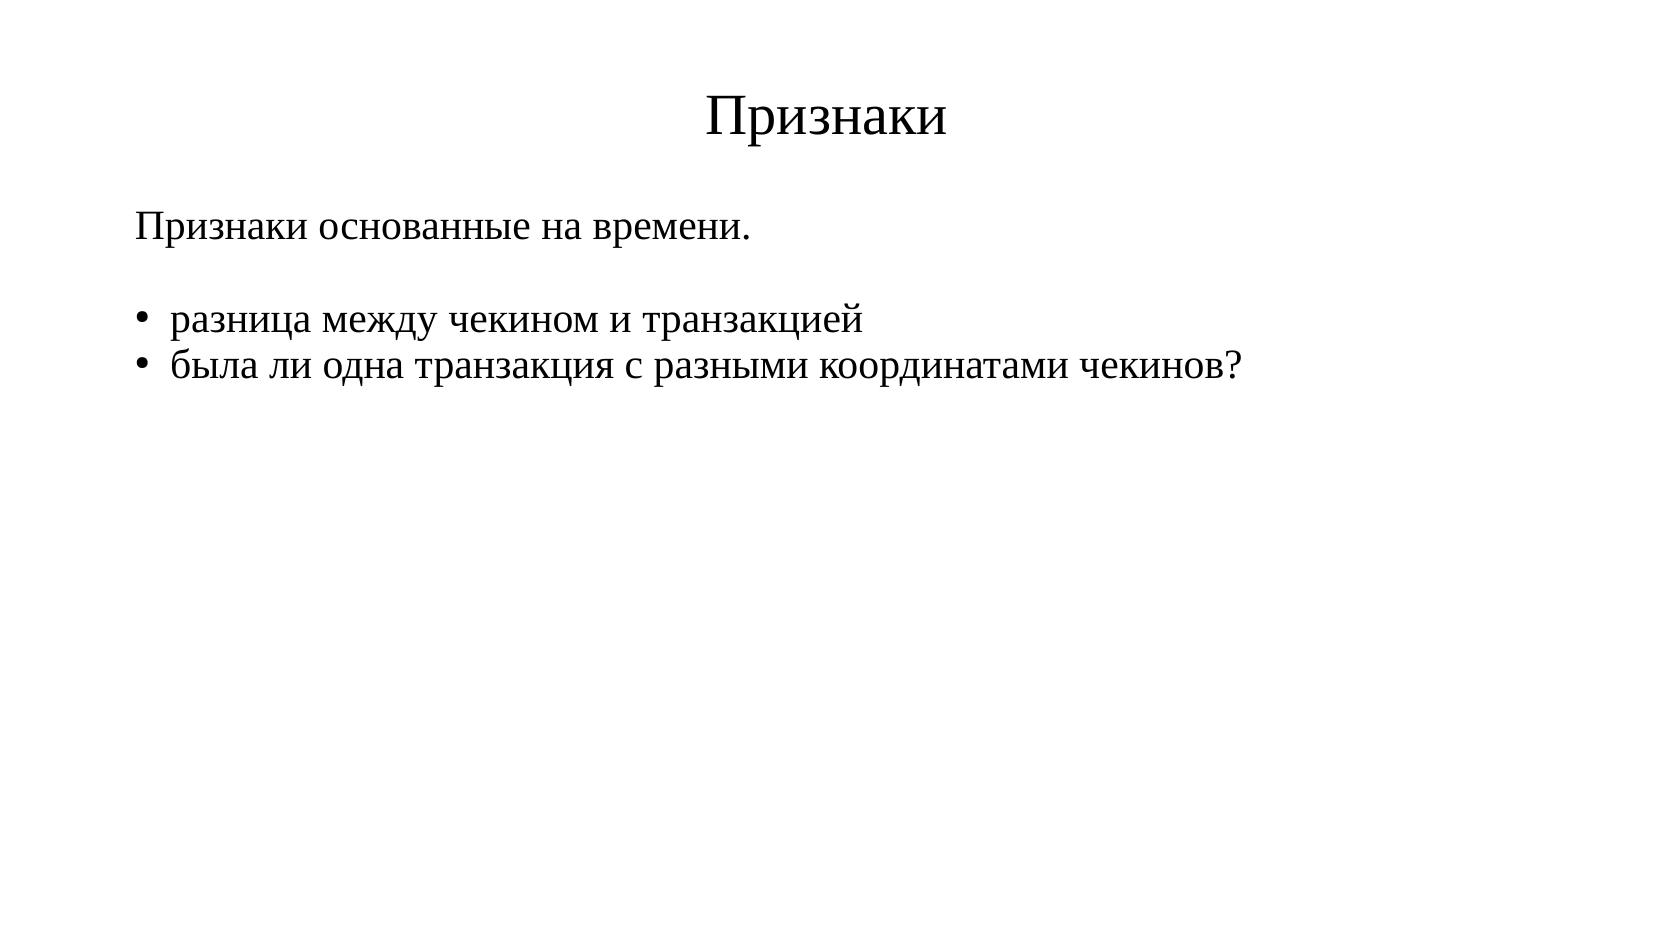

Признаки
Признаки основанные на времени.
разница между чекином и транзакцией
была ли одна транзакция с разными координатами чекинов?